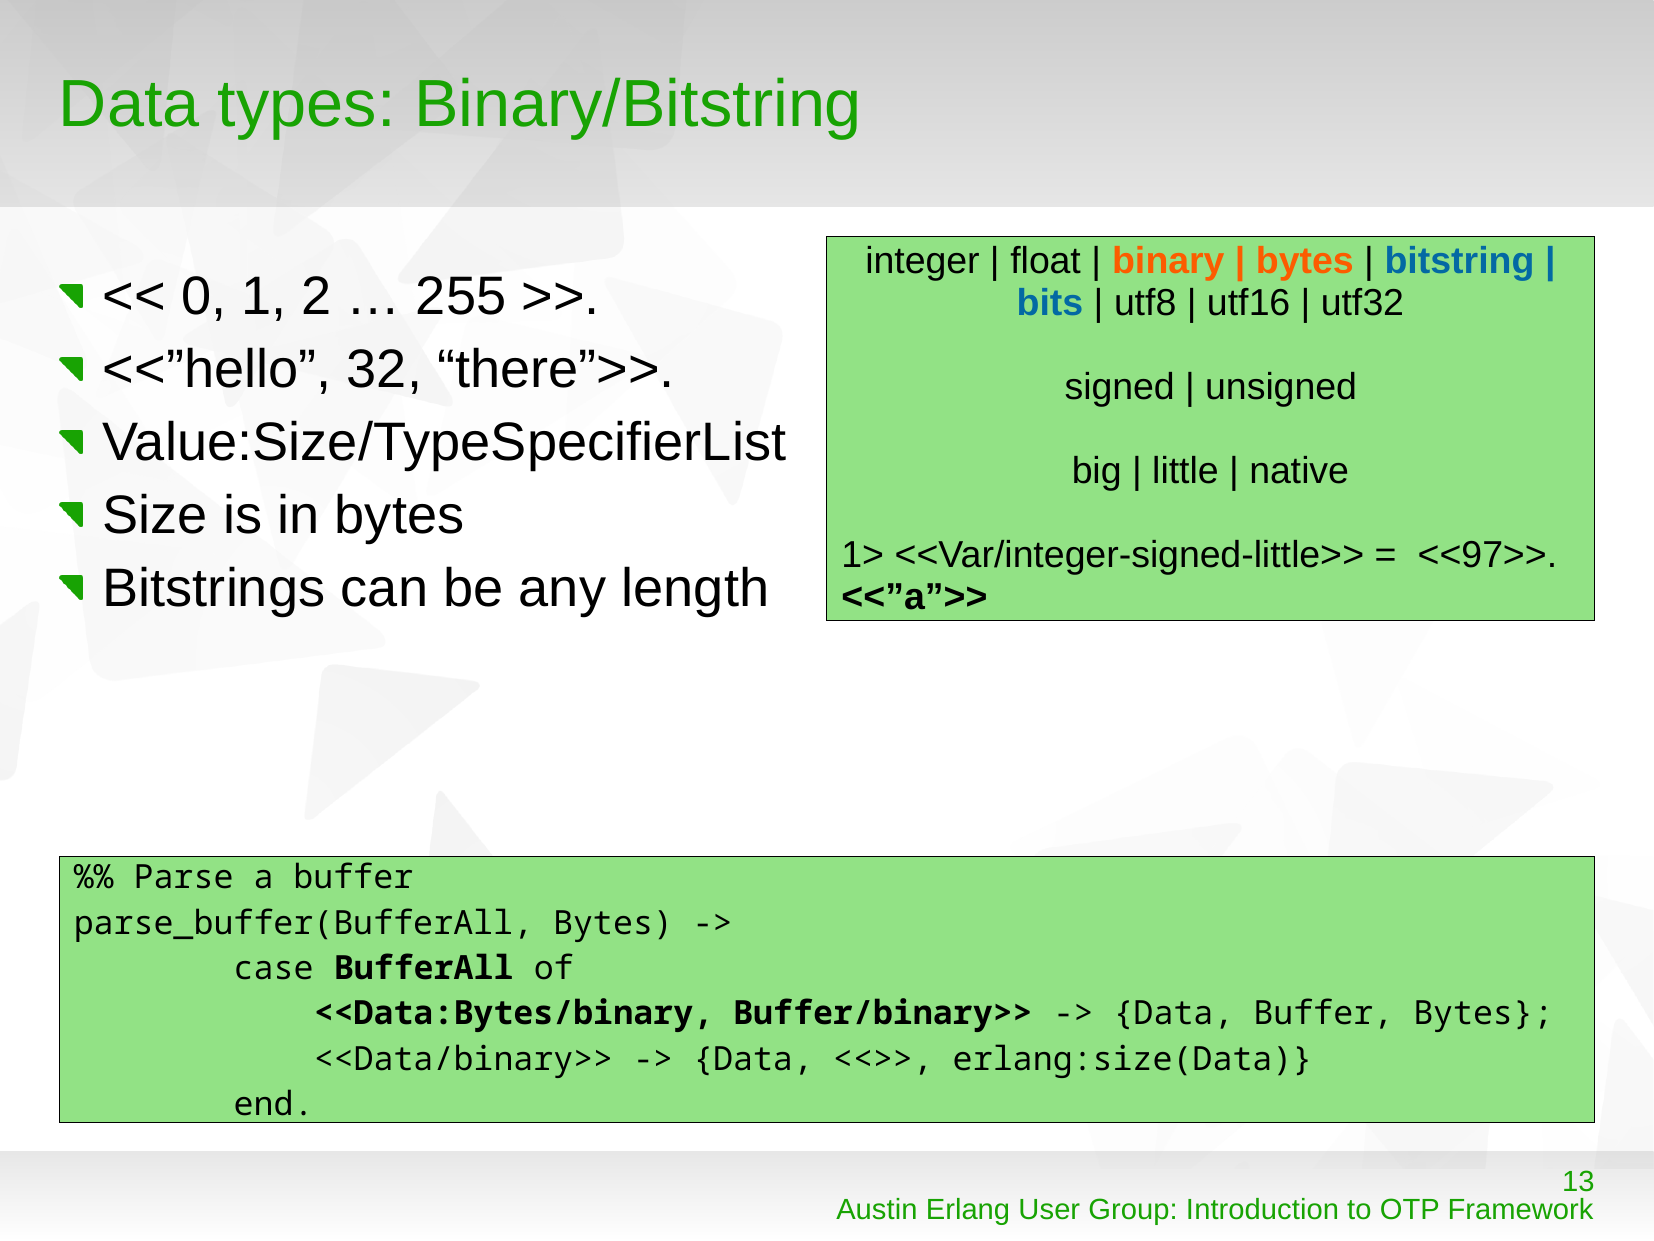

# Data types: Binary/Bitstring
integer | float | binary | bytes | bitstring | bits | utf8 | utf16 | utf32
signed | unsigned
big | little | native
1> <<Var/integer-signed-little>> = <<97>>.
<<”a”>>
<< 0, 1, 2 … 255 >>.
<<”hello”, 32, “there”>>.
Value:Size/TypeSpecifierList
Size is in bytes
Bitstrings can be any length
%% Parse a buffer
parse_buffer(BufferAll, Bytes) ->
 case BufferAll of
 <<Data:Bytes/binary, Buffer/binary>> -> {Data, Buffer, Bytes};
 <<Data/binary>> -> {Data, <<>>, erlang:size(Data)}
 end.
13
Austin Erlang User Group: Introduction to OTP Framework